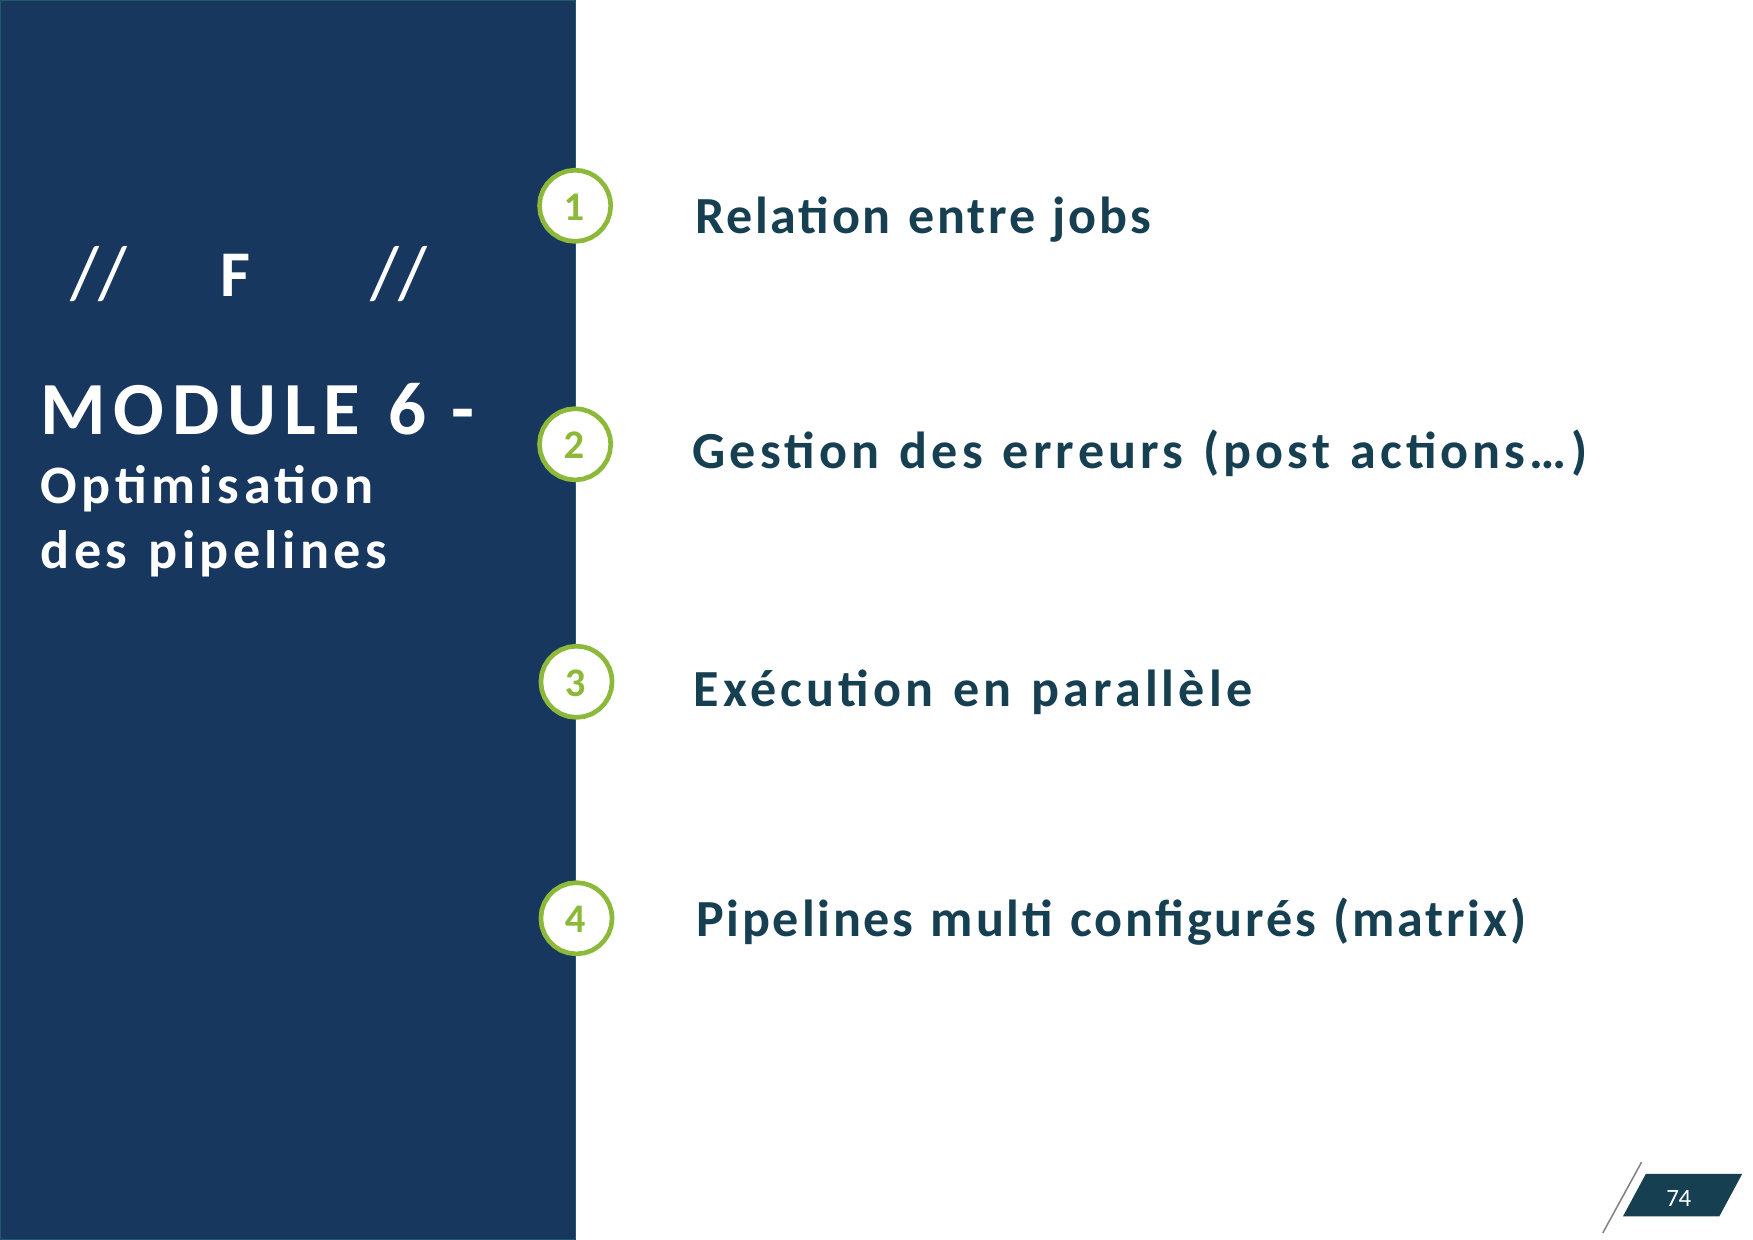

//	F	//
MODULE 6 -
Optimisation des pipelines
1
Relation entre jobs
Gestion des erreurs (post actions…)
2
Exécution en parallèle
3
Pipelines multi configurés (matrix)
4